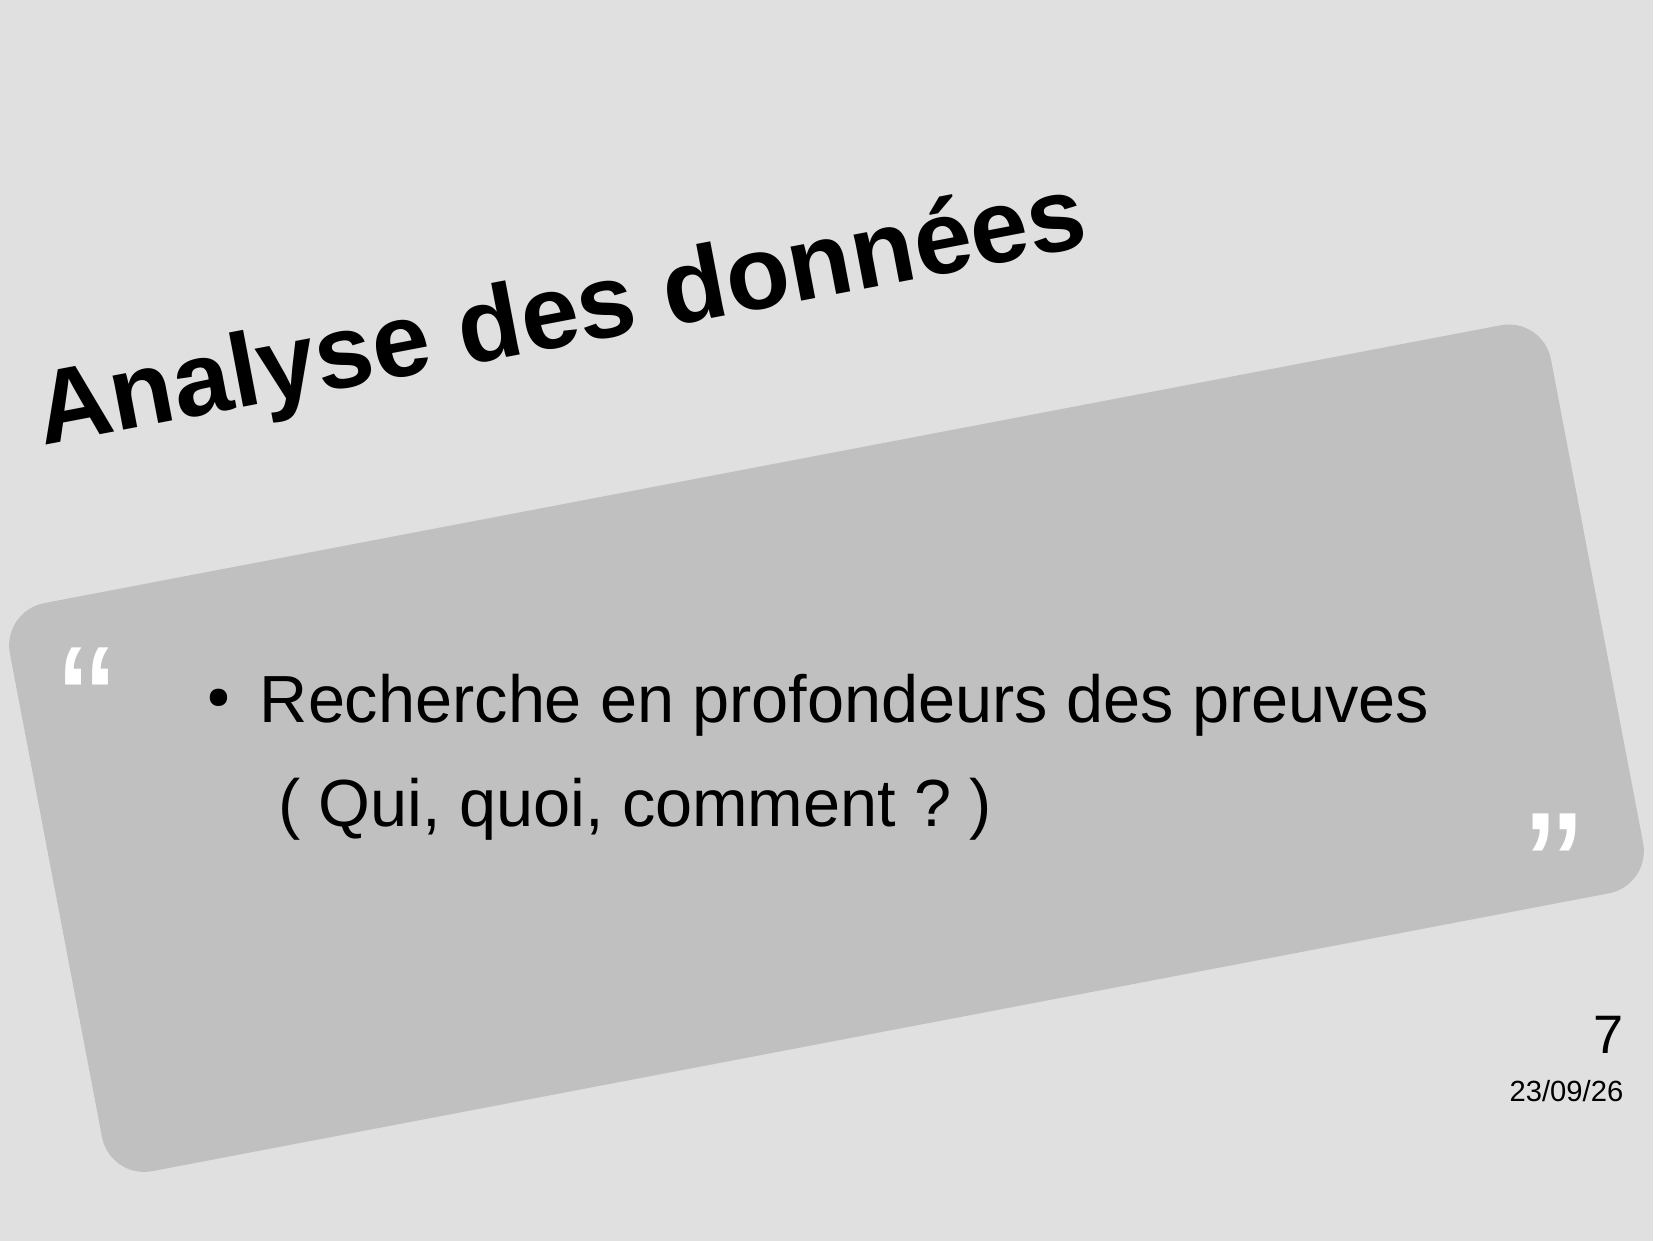

# Analyse des données
Recherche en profondeurs des preuves
 ( Qui, quoi, comment ? )
7